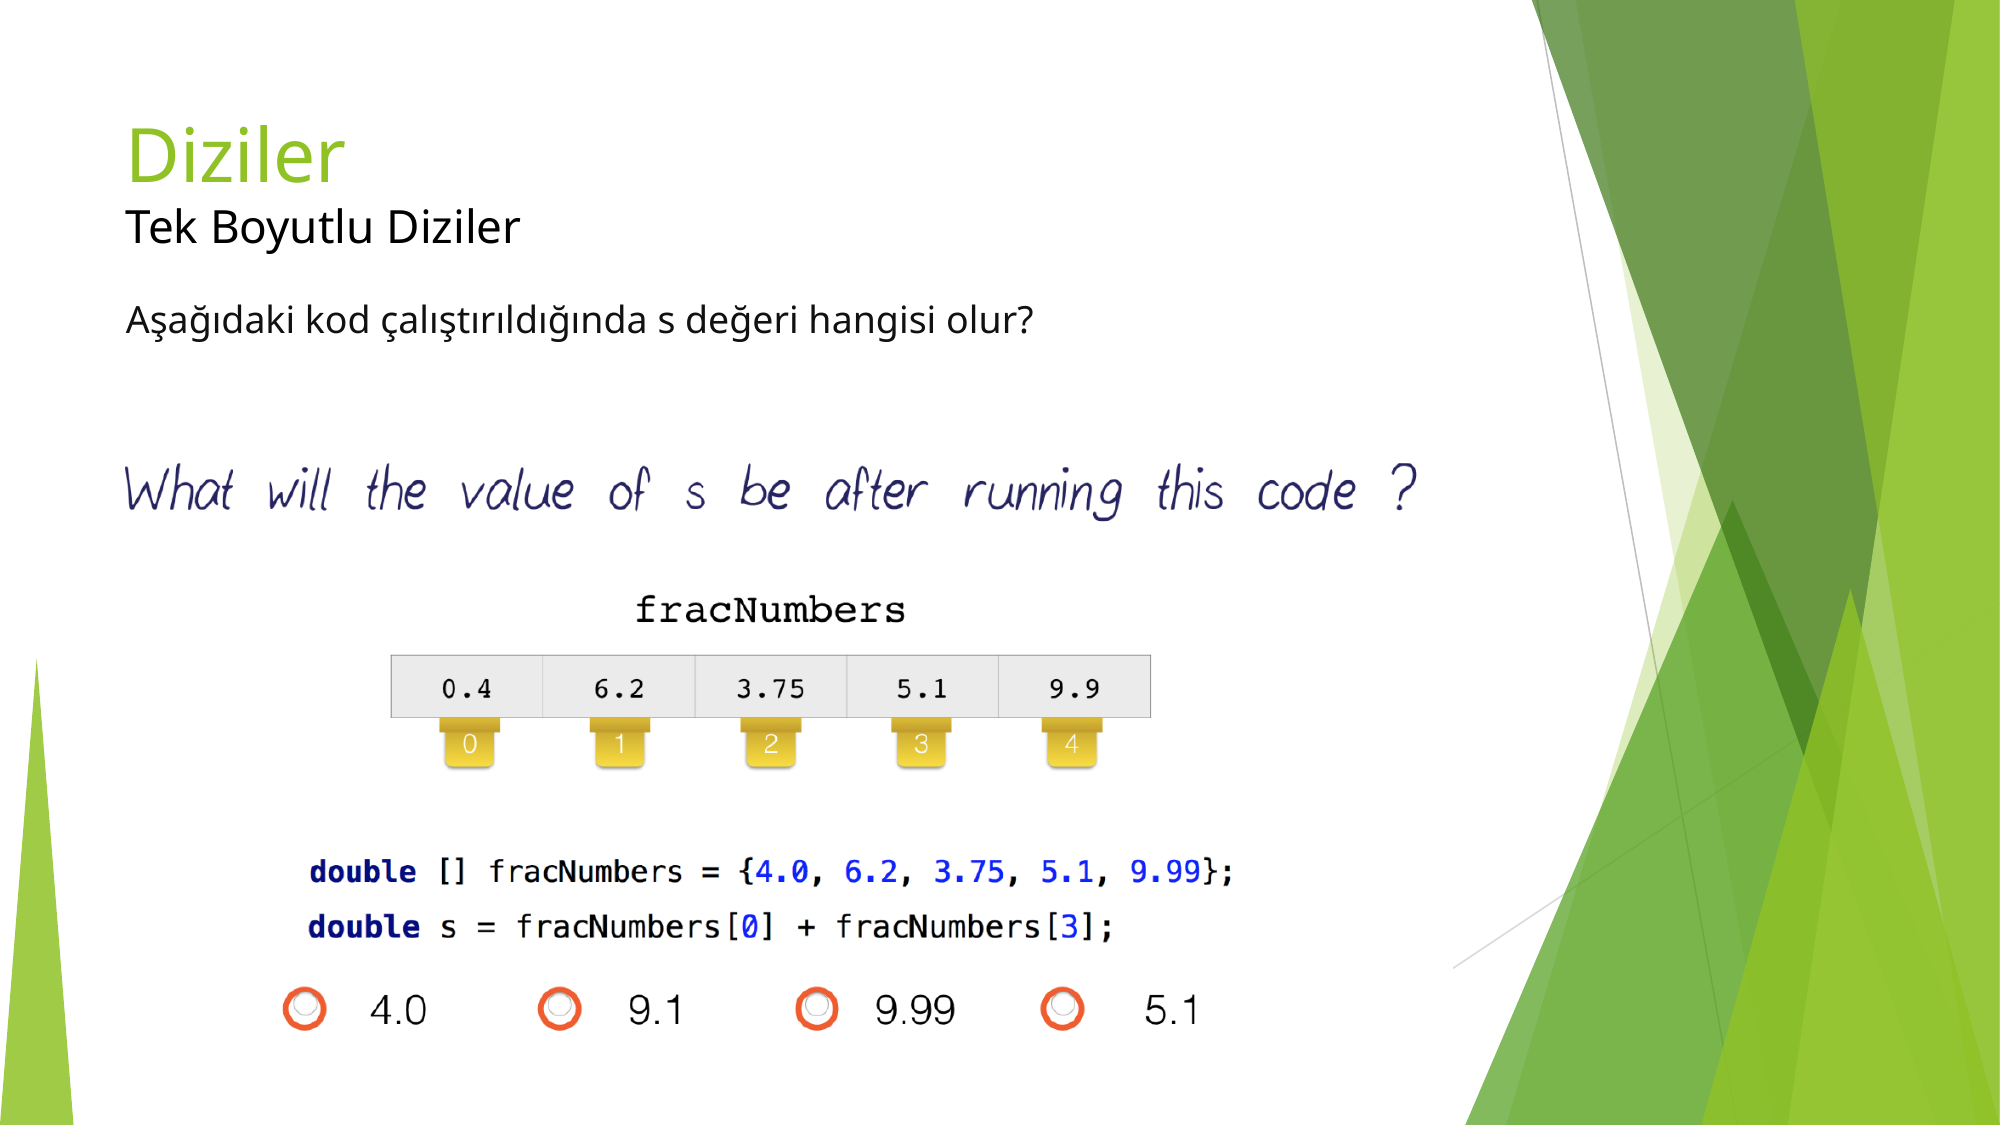

# Diziler Tek Boyutlu Diziler
Aşağıdaki kod çalıştırıldığında s değeri hangisi olur?